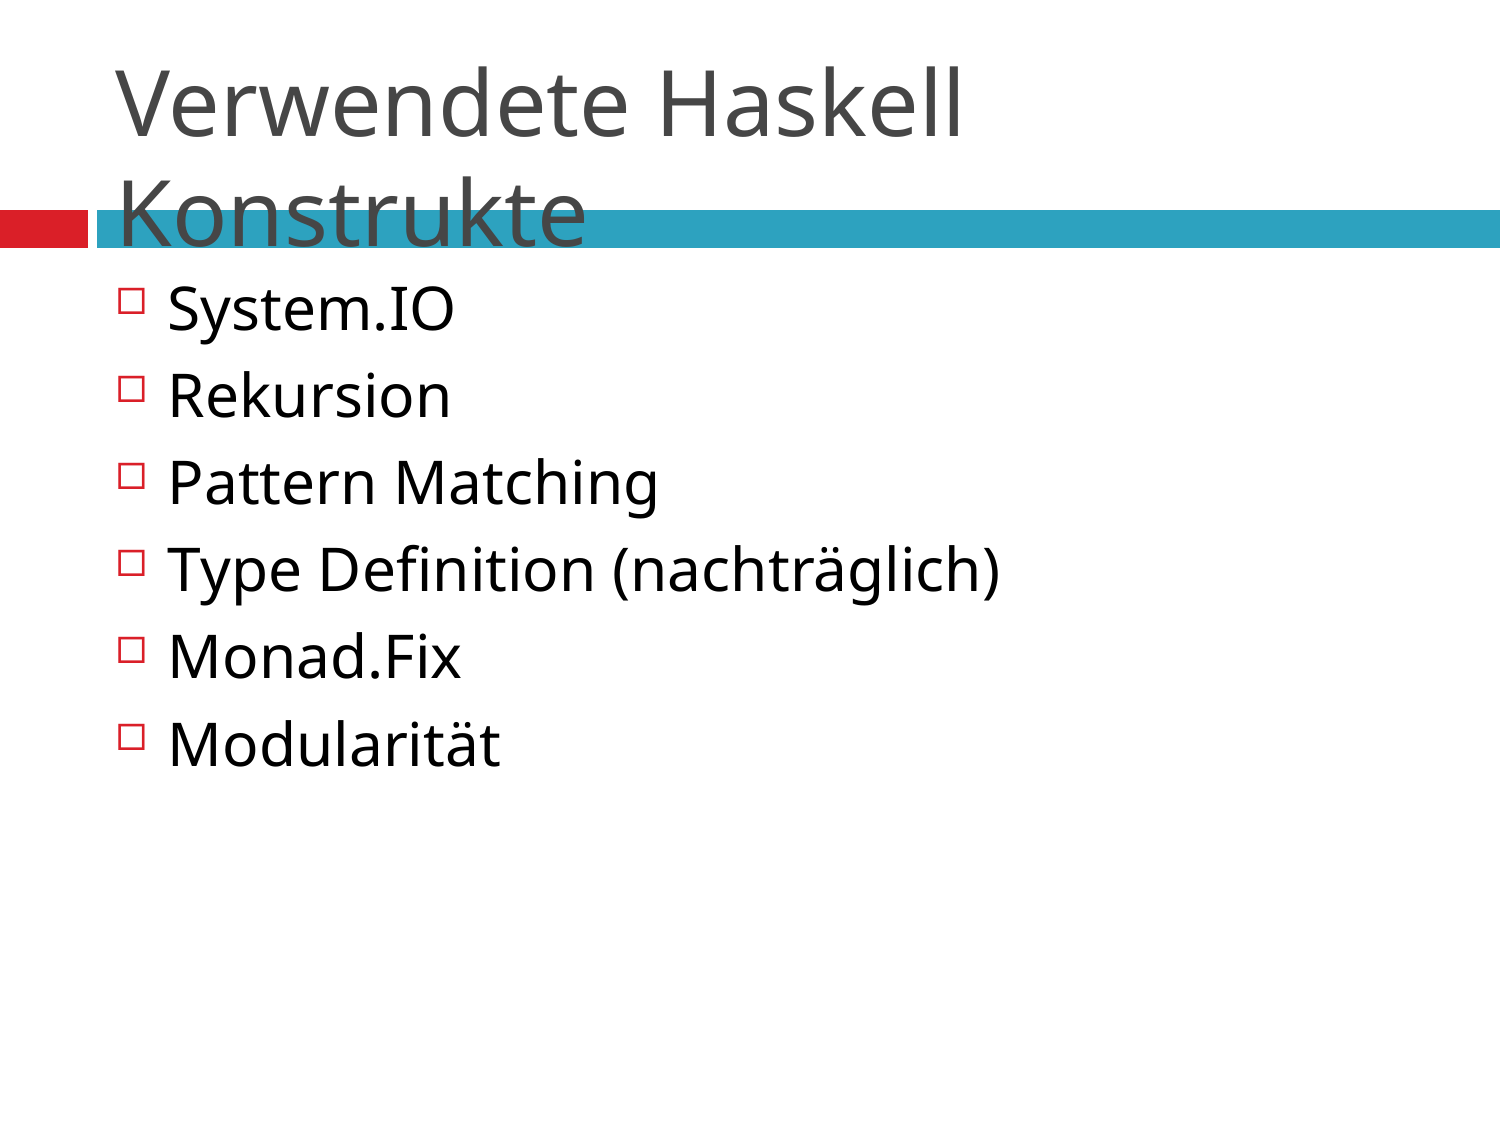

# Verwendete Haskell Konstrukte
System.IO
Rekursion
Pattern Matching
Type Definition (nachträglich)
Monad.Fix
Modularität